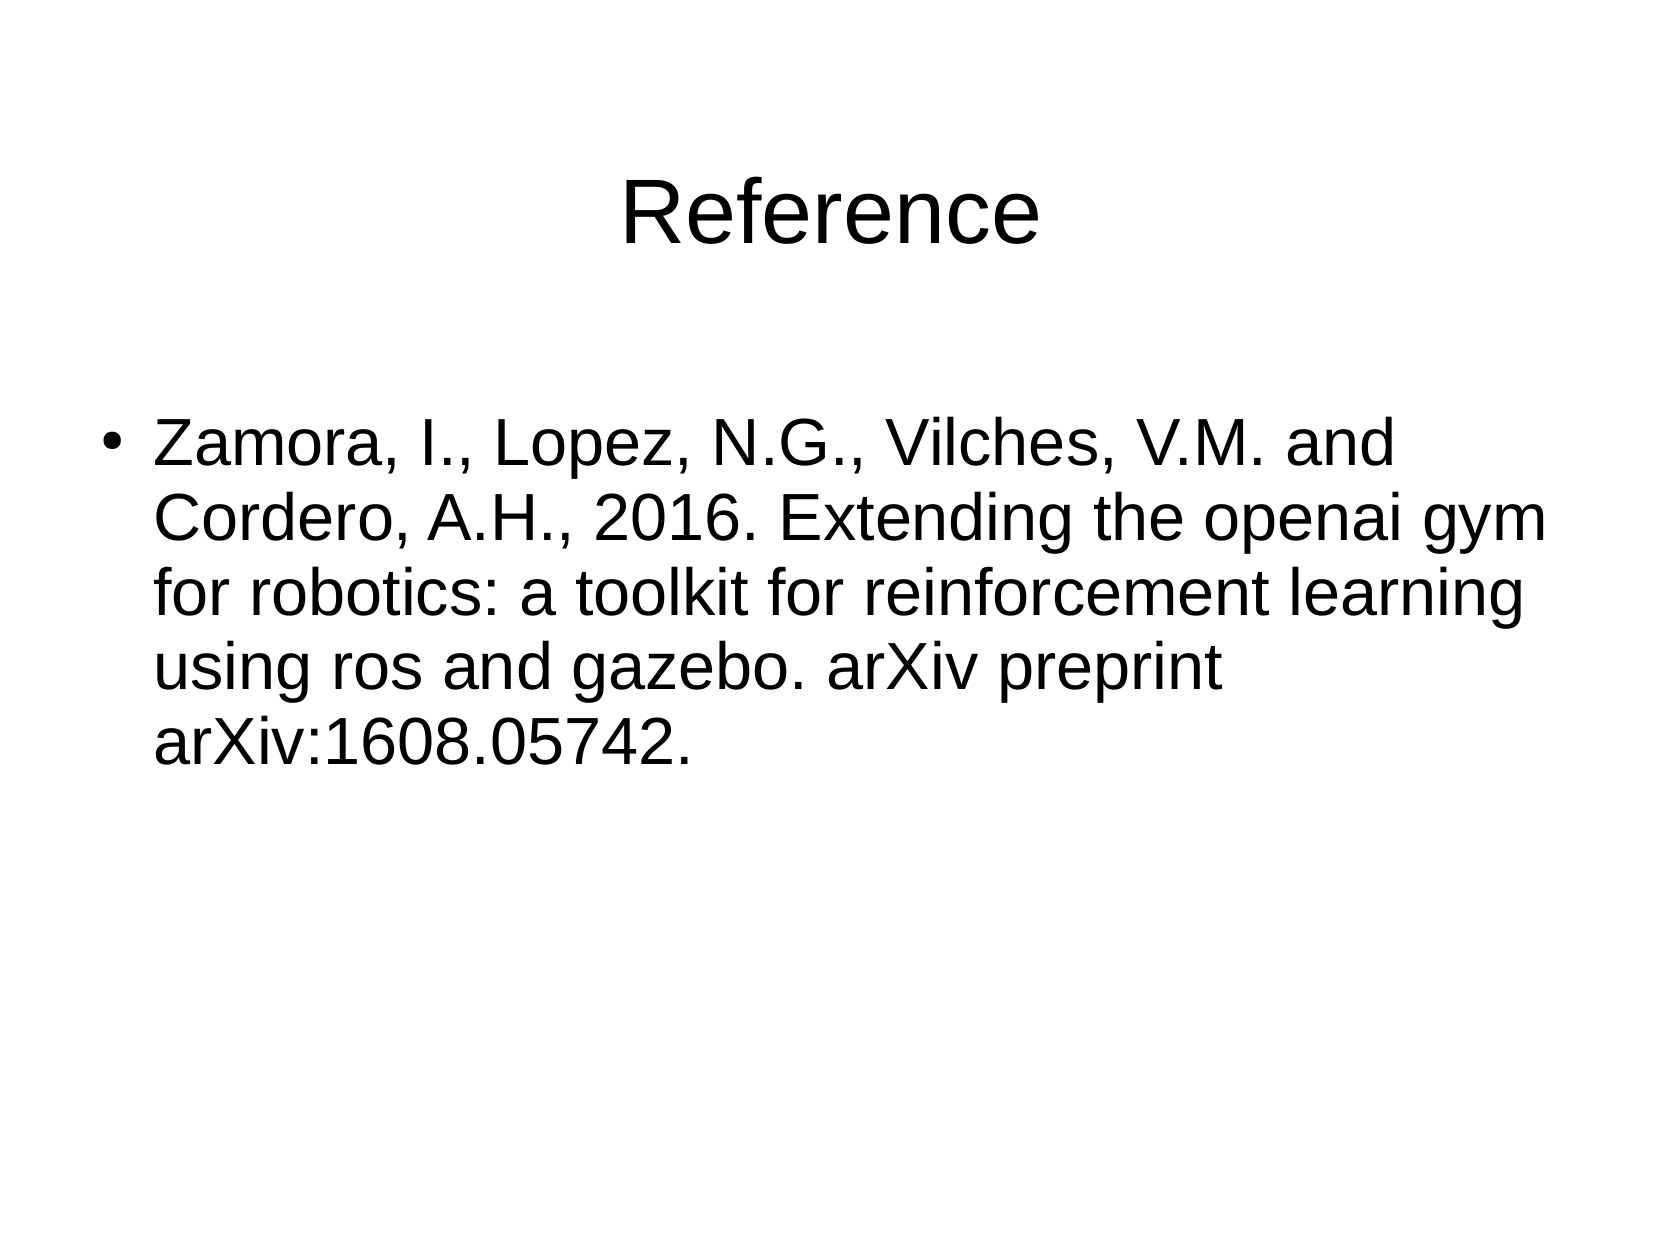

# Reference
Zamora, I., Lopez, N.G., Vilches, V.M. and Cordero, A.H., 2016. Extending the openai gym for robotics: a toolkit for reinforcement learning using ros and gazebo. arXiv preprint arXiv:1608.05742.